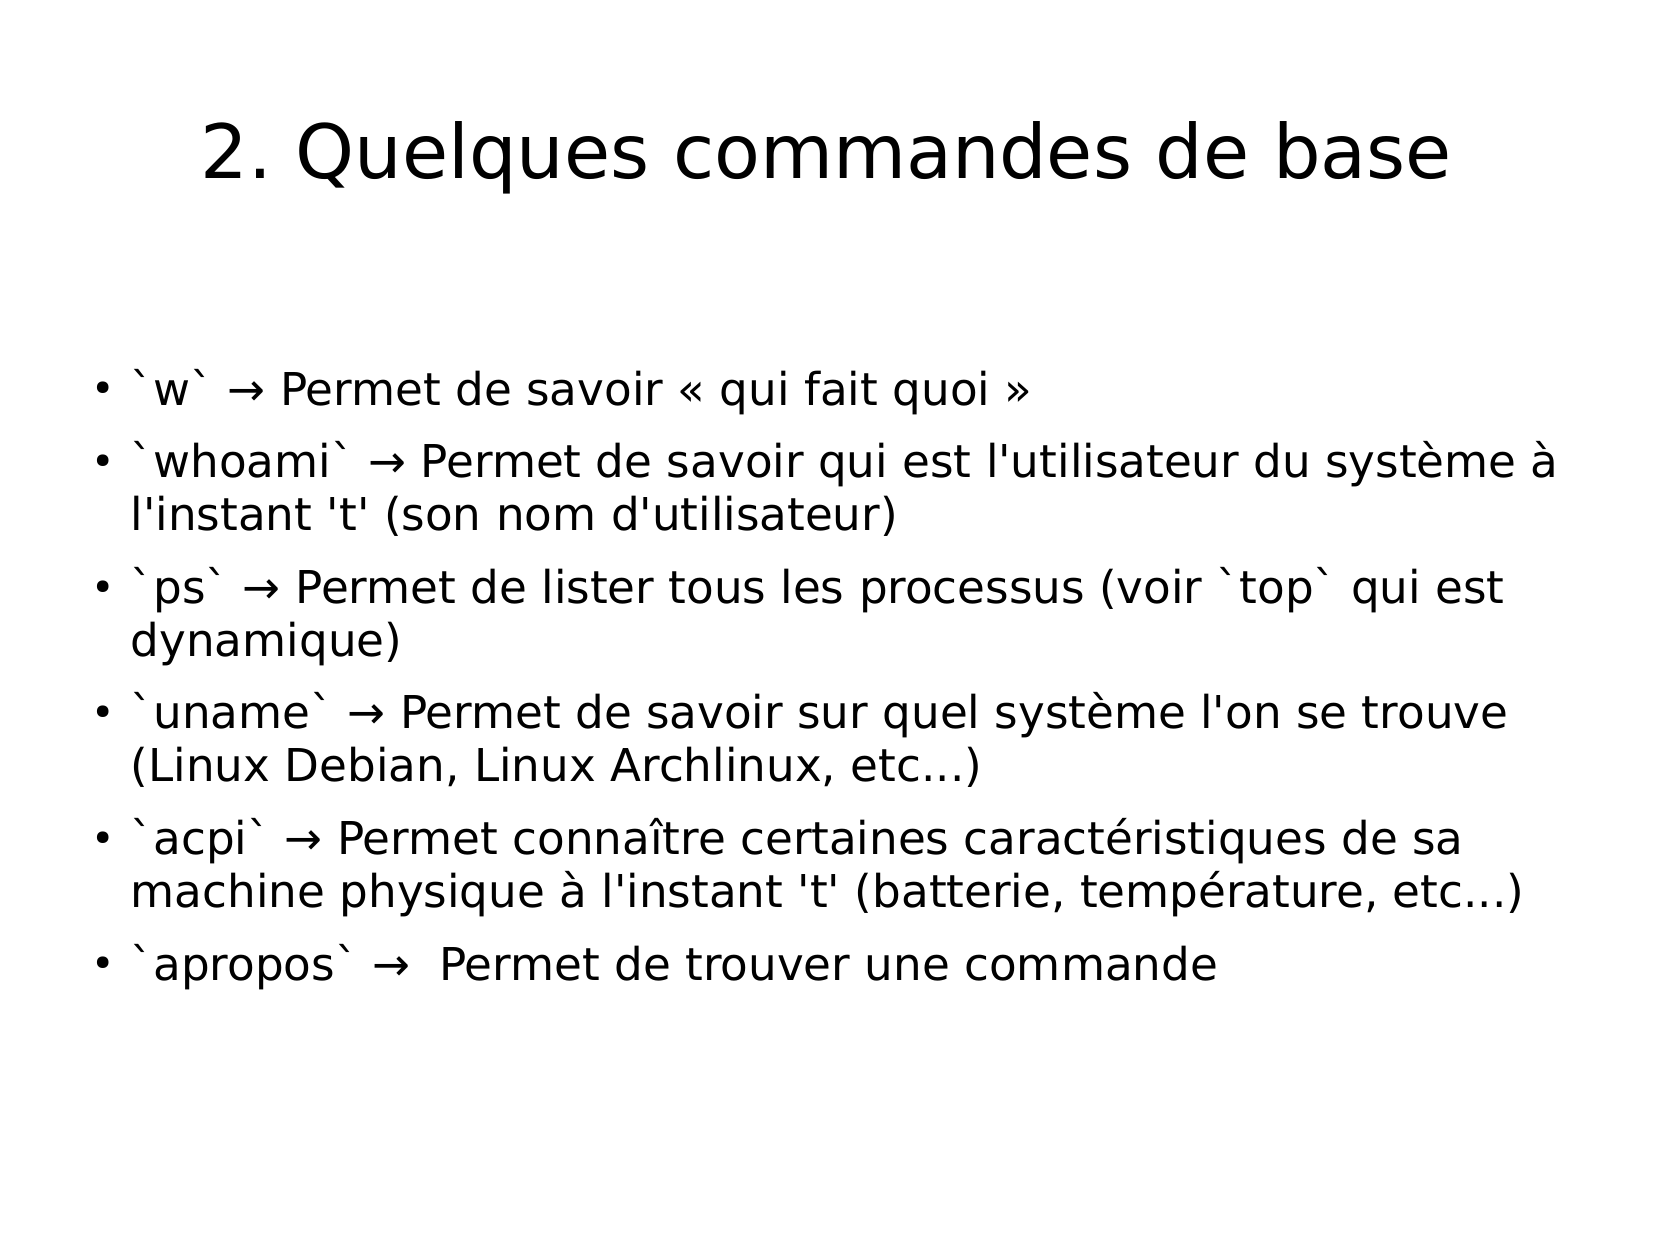

# 2. Quelques commandes de base
`w` → Permet de savoir « qui fait quoi »
`whoami` → Permet de savoir qui est l'utilisateur du système à l'instant 't' (son nom d'utilisateur)
`ps` → Permet de lister tous les processus (voir `top` qui est dynamique)
`uname` → Permet de savoir sur quel système l'on se trouve (Linux Debian, Linux Archlinux, etc...)
`acpi` → Permet connaître certaines caractéristiques de sa machine physique à l'instant 't' (batterie, température, etc...)
`apropos` → Permet de trouver une commande